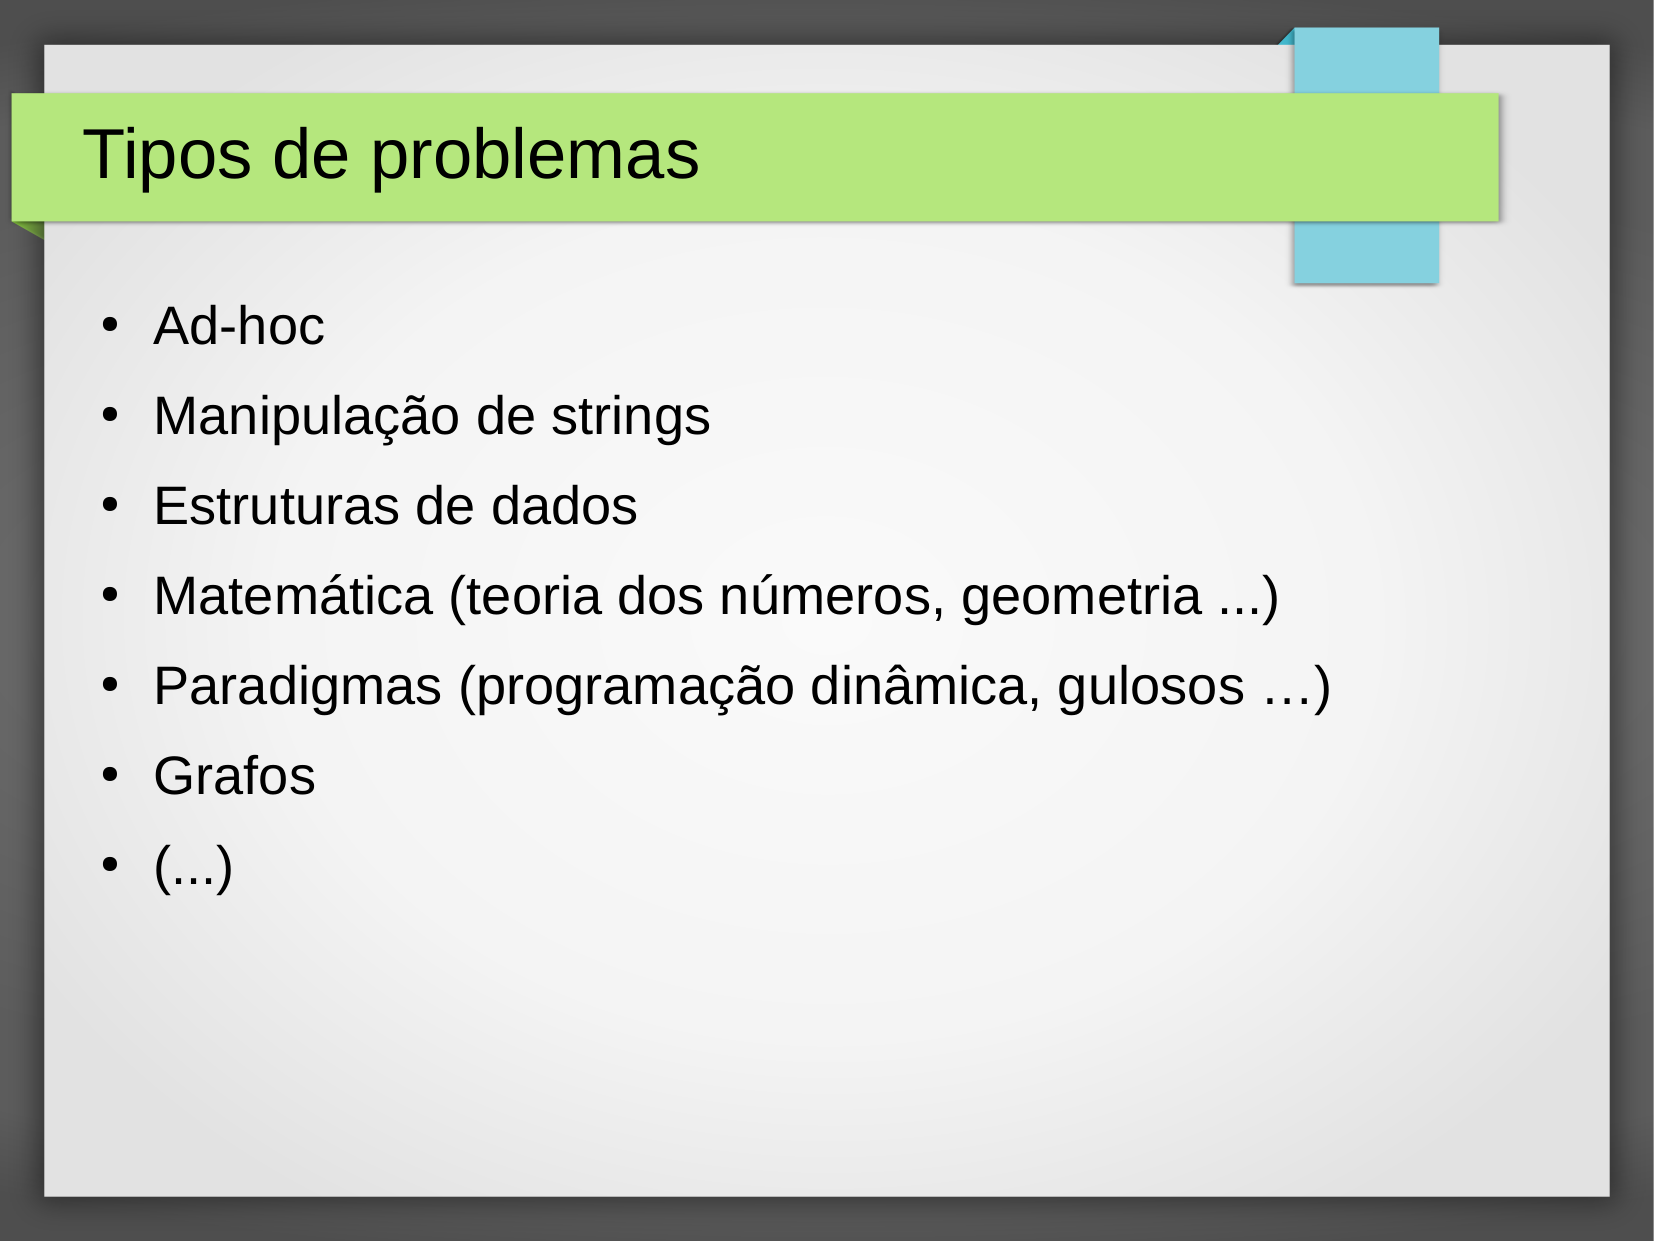

# Tipos de problemas
Ad-hoc
Manipulação de strings
Estruturas de dados
Matemática (teoria dos números, geometria ...)
Paradigmas (programação dinâmica, gulosos …)
Grafos
(...)